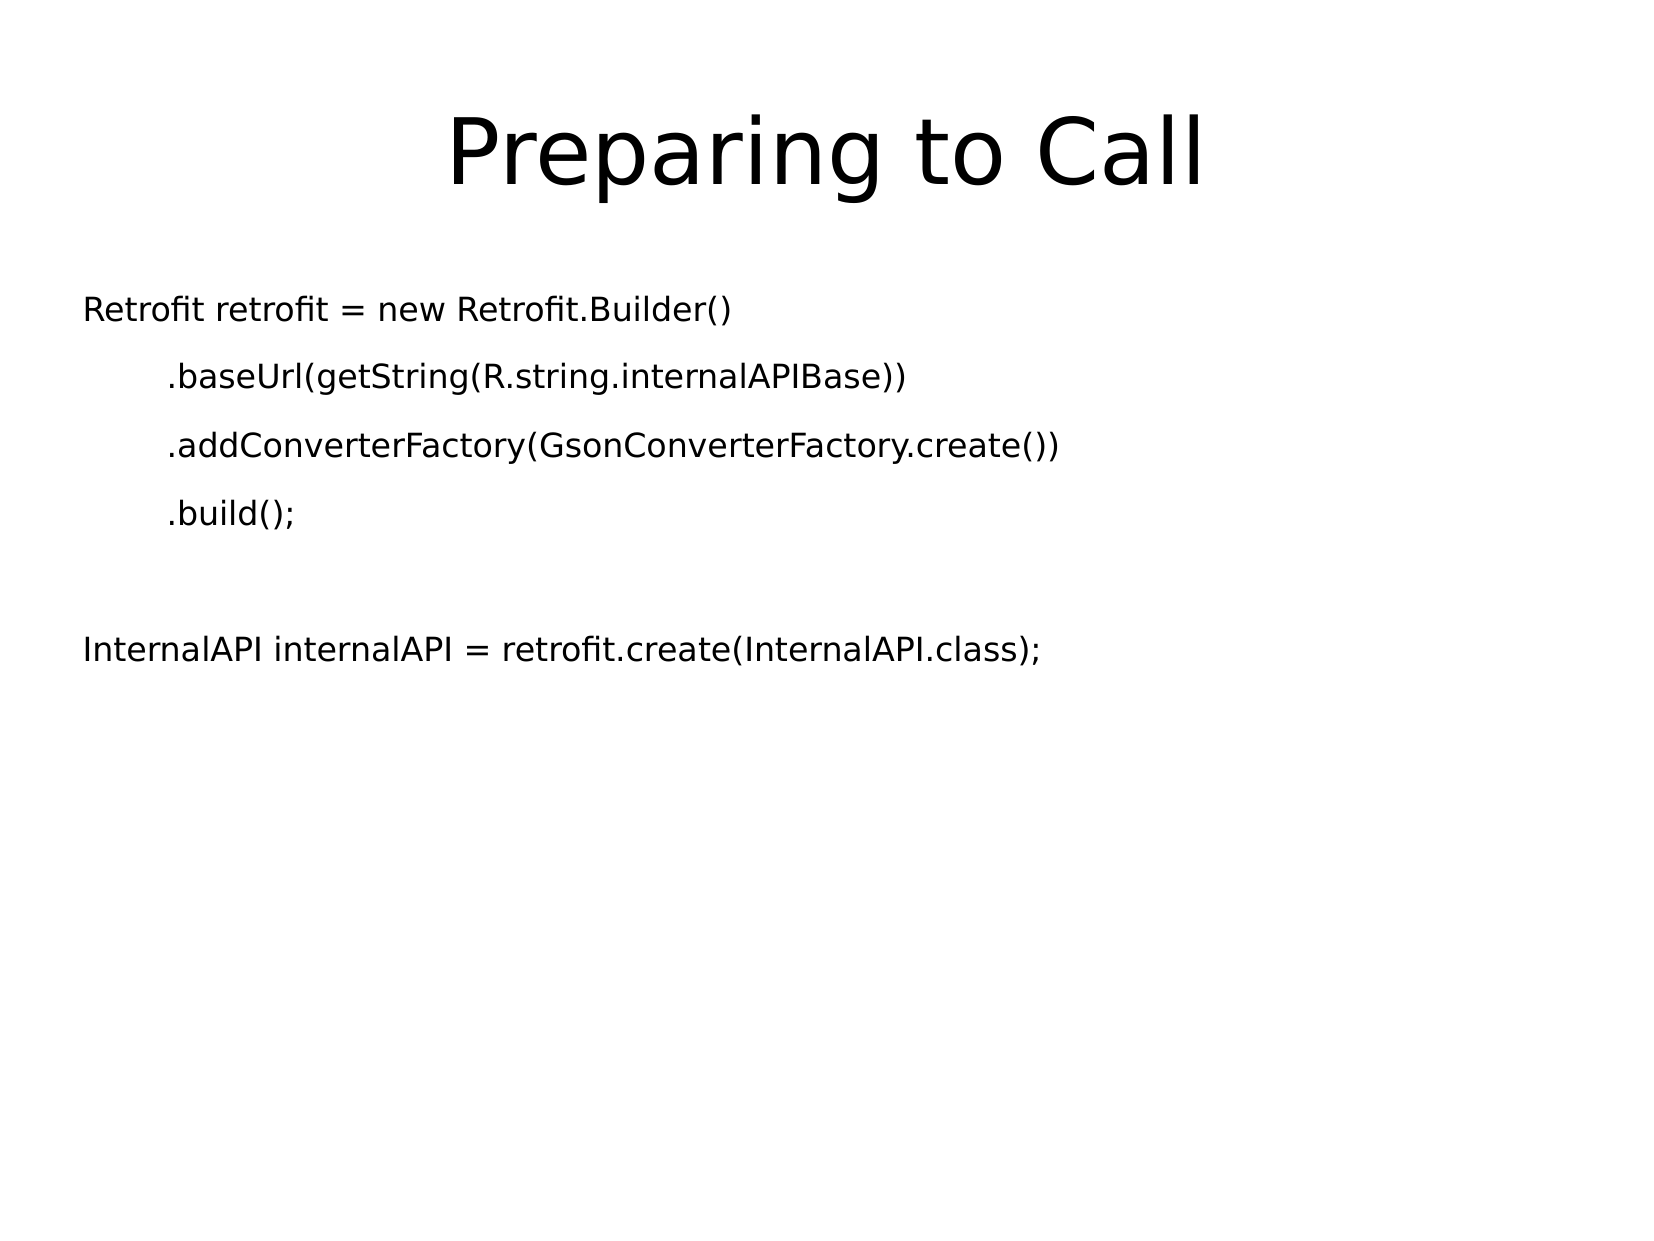

# Preparing to Call
Retrofit retrofit = new Retrofit.Builder()
 .baseUrl(getString(R.string.internalAPIBase))
 .addConverterFactory(GsonConverterFactory.create())
 .build();
InternalAPI internalAPI = retrofit.create(InternalAPI.class);